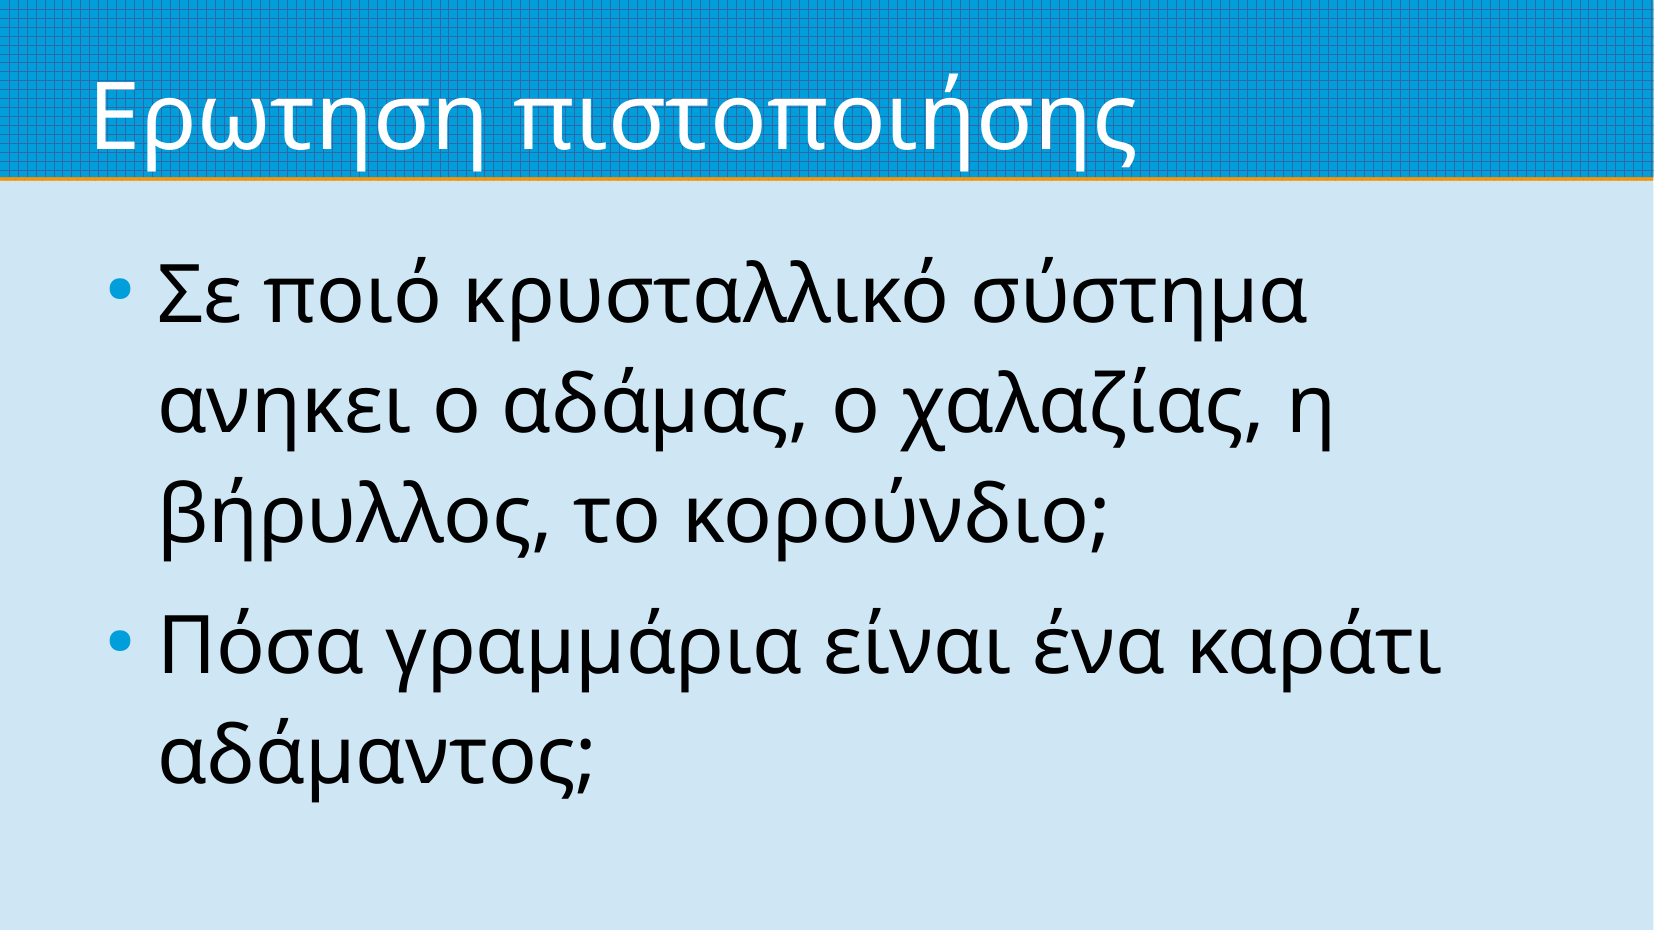

# Ερωτηση πιστοποιήσης
Σε ποιό κρυσταλλικό σύστημα ανηκει ο αδάμας, ο χαλαζίας, η βήρυλλος, το κορούνδιο;
Πόσα γραμμάρια είναι ένα καράτι αδάμαντος;